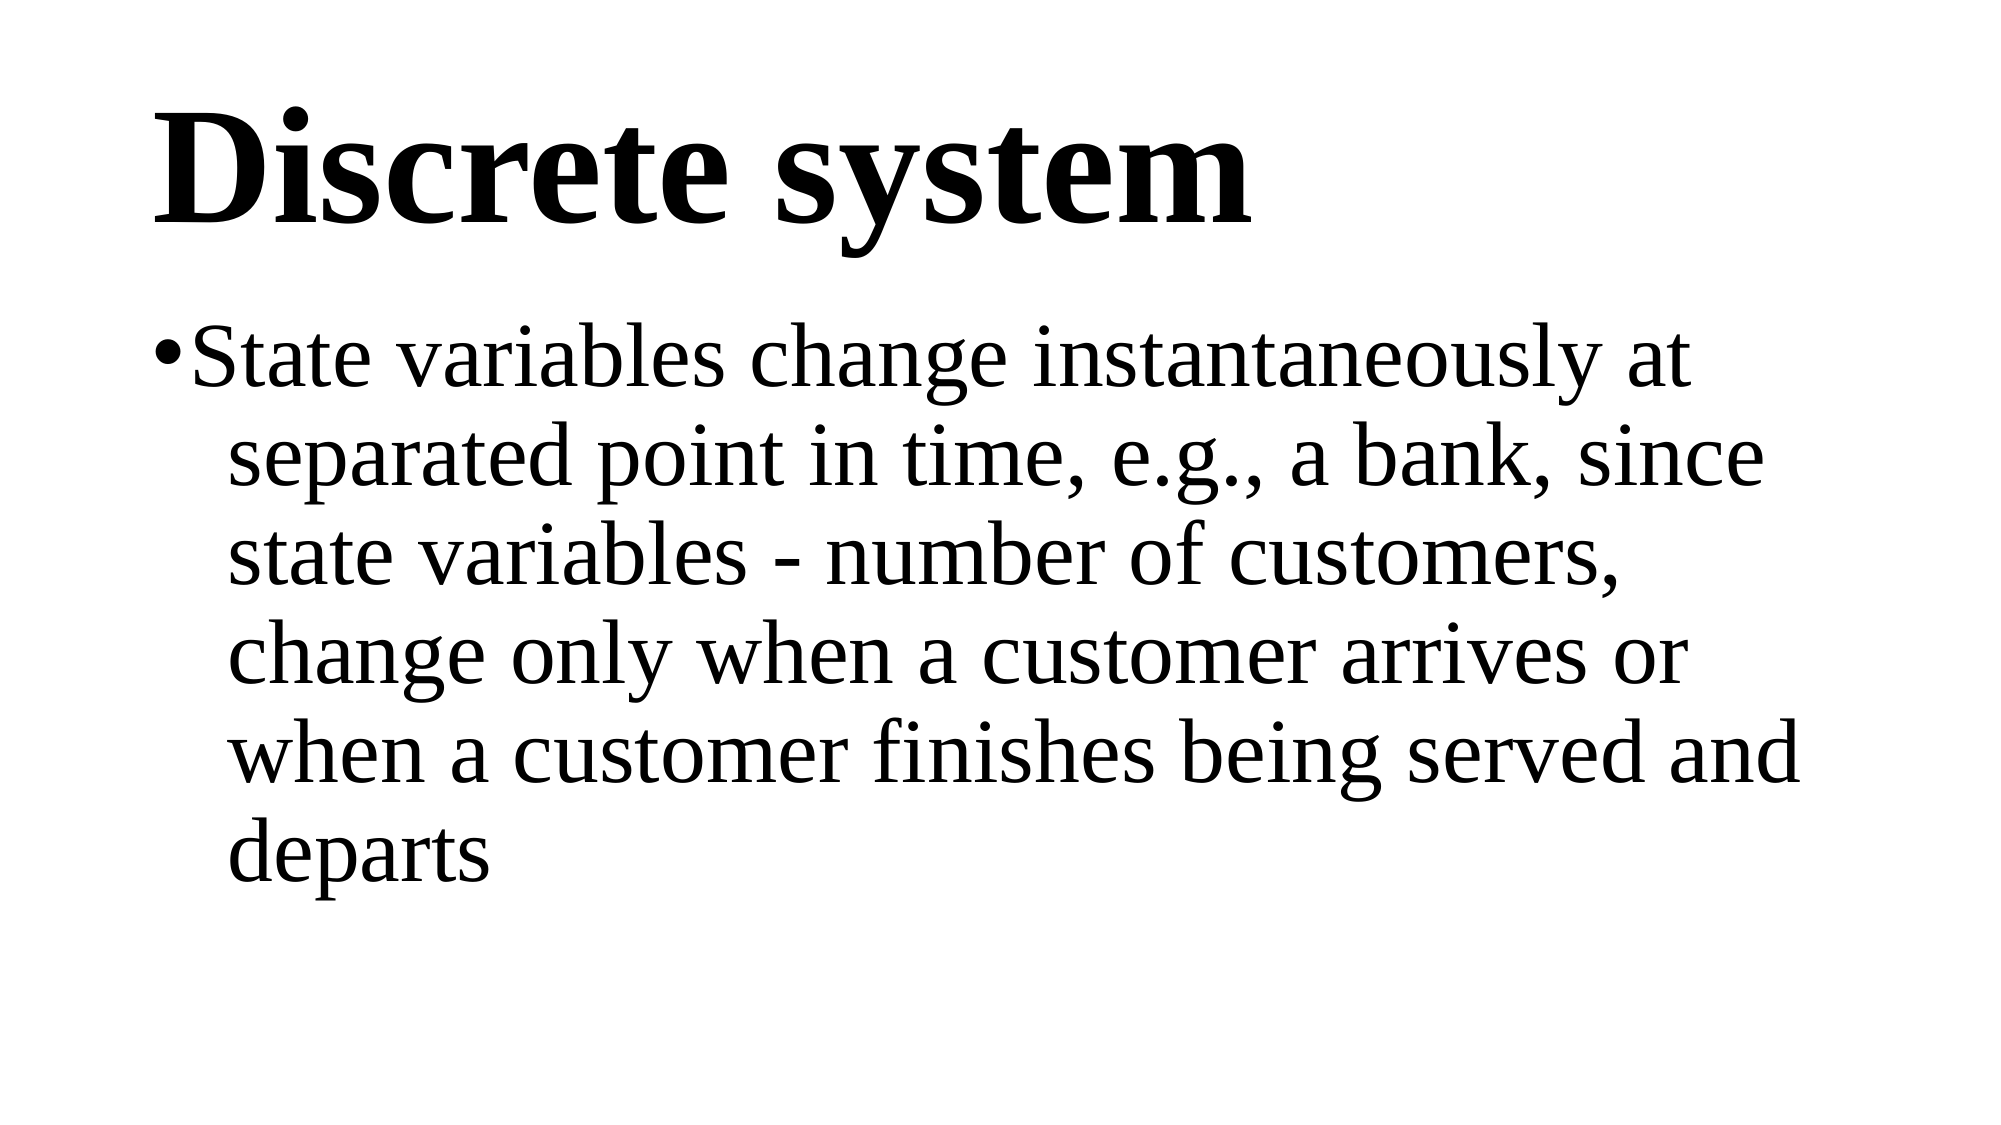

# Discrete system
State variables change instantaneously at separated point in time, e.g., a bank, since state variables - number of customers, change only when a customer arrives or when a customer finishes being served and departs